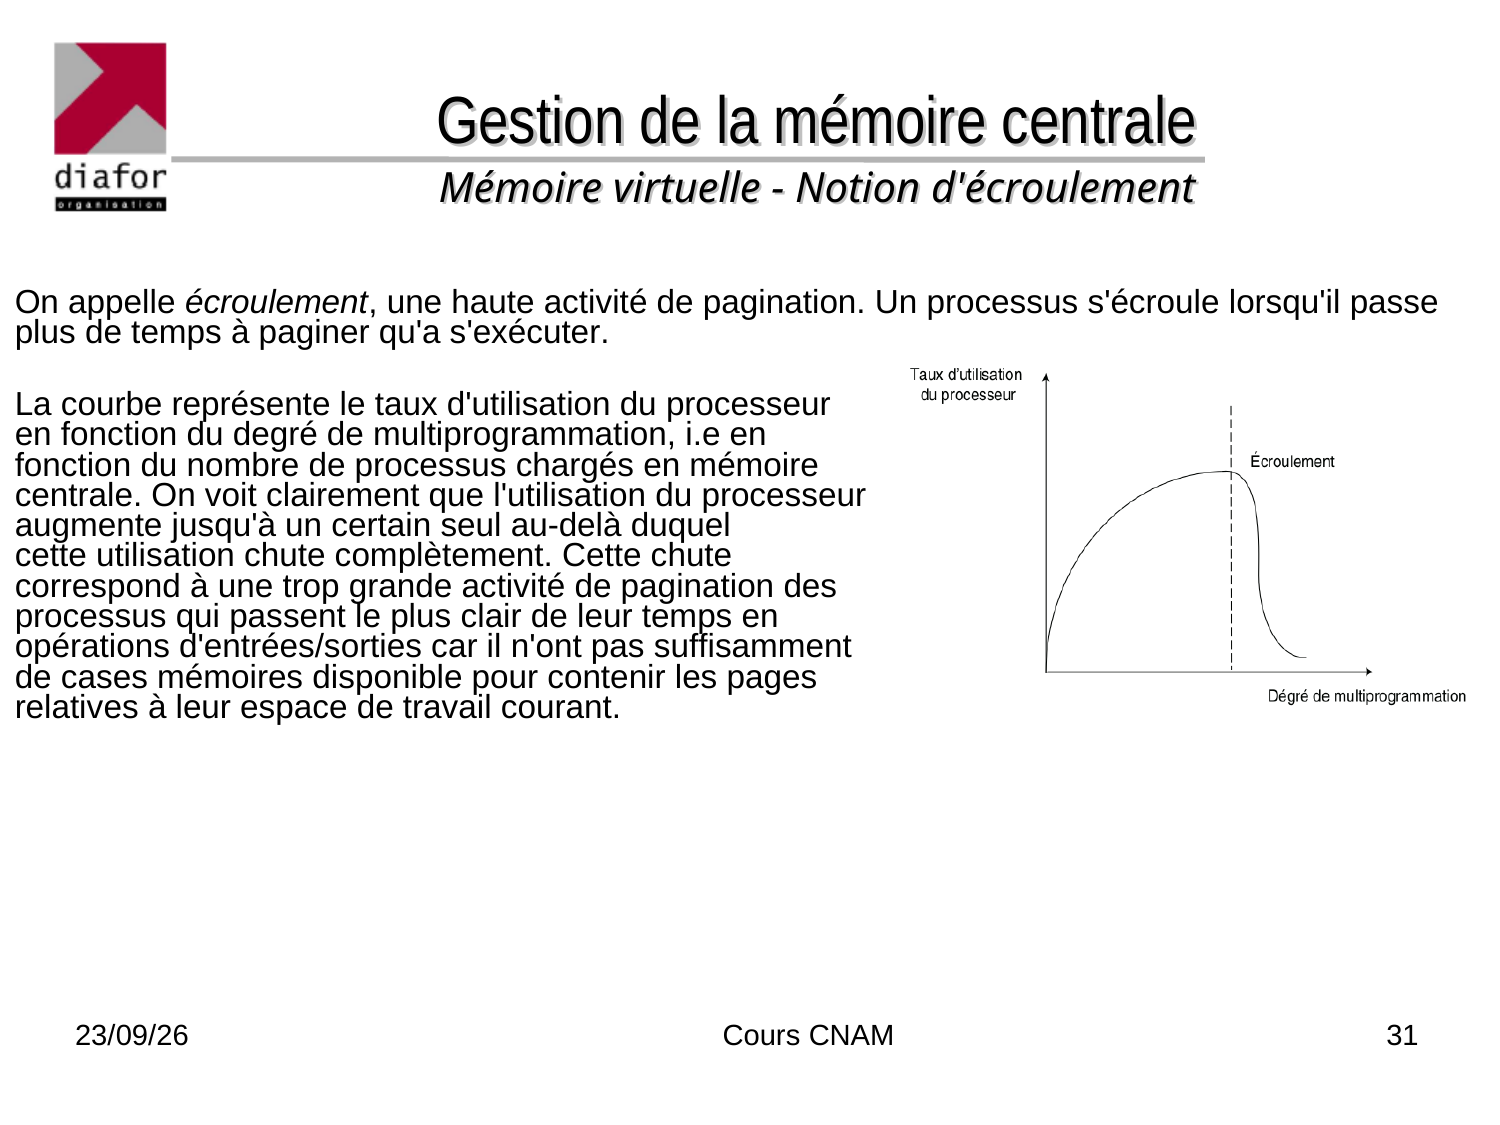

# Gestion de la mémoire centrale Mémoire virtuelle - Notion d'écroulement
On appelle écroulement, une haute activité de pagination. Un processus s'écroule lorsqu'il passe
plus de temps à paginer qu'a s'exécuter.
La courbe représente le taux d'utilisation du processeur
en fonction du degré de multiprogrammation, i.e en
fonction du nombre de processus chargés en mémoire
centrale. On voit clairement que l'utilisation du processeur
augmente jusqu'à un certain seul au-delà duquel
cette utilisation chute complètement. Cette chute
correspond à une trop grande activité de pagination des
processus qui passent le plus clair de leur temps en
opérations d'entrées/sorties car il n'ont pas suffisamment
de cases mémoires disponible pour contenir les pages
relatives à leur espace de travail courant.
Cours CNAM
31